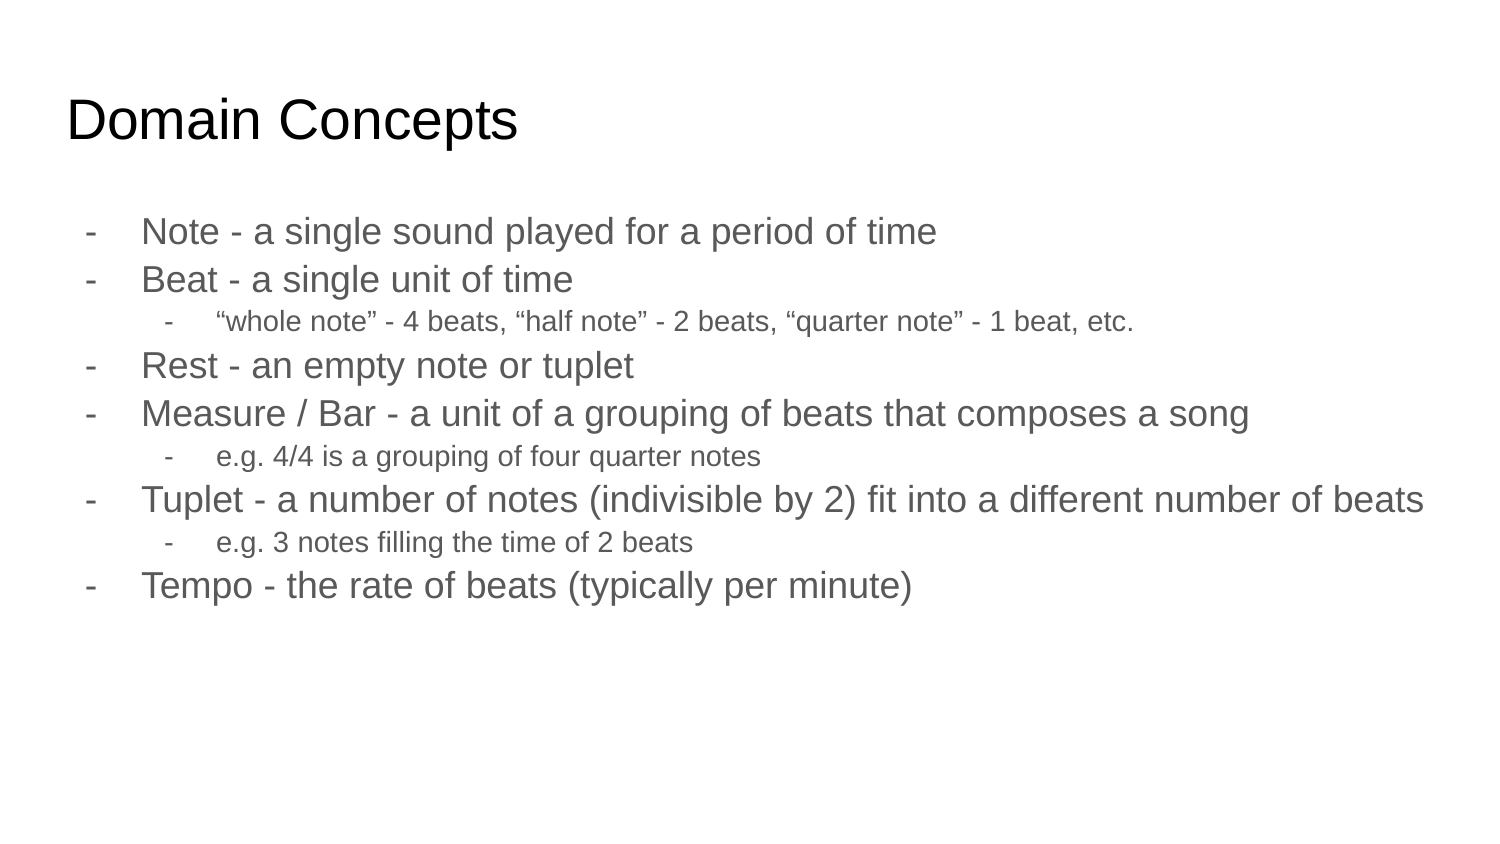

# Domain Concepts
Note - a single sound played for a period of time
Beat - a single unit of time
“whole note” - 4 beats, “half note” - 2 beats, “quarter note” - 1 beat, etc.
Rest - an empty note or tuplet
Measure / Bar - a unit of a grouping of beats that composes a song
e.g. 4/4 is a grouping of four quarter notes
Tuplet - a number of notes (indivisible by 2) fit into a different number of beats
e.g. 3 notes filling the time of 2 beats
Tempo - the rate of beats (typically per minute)